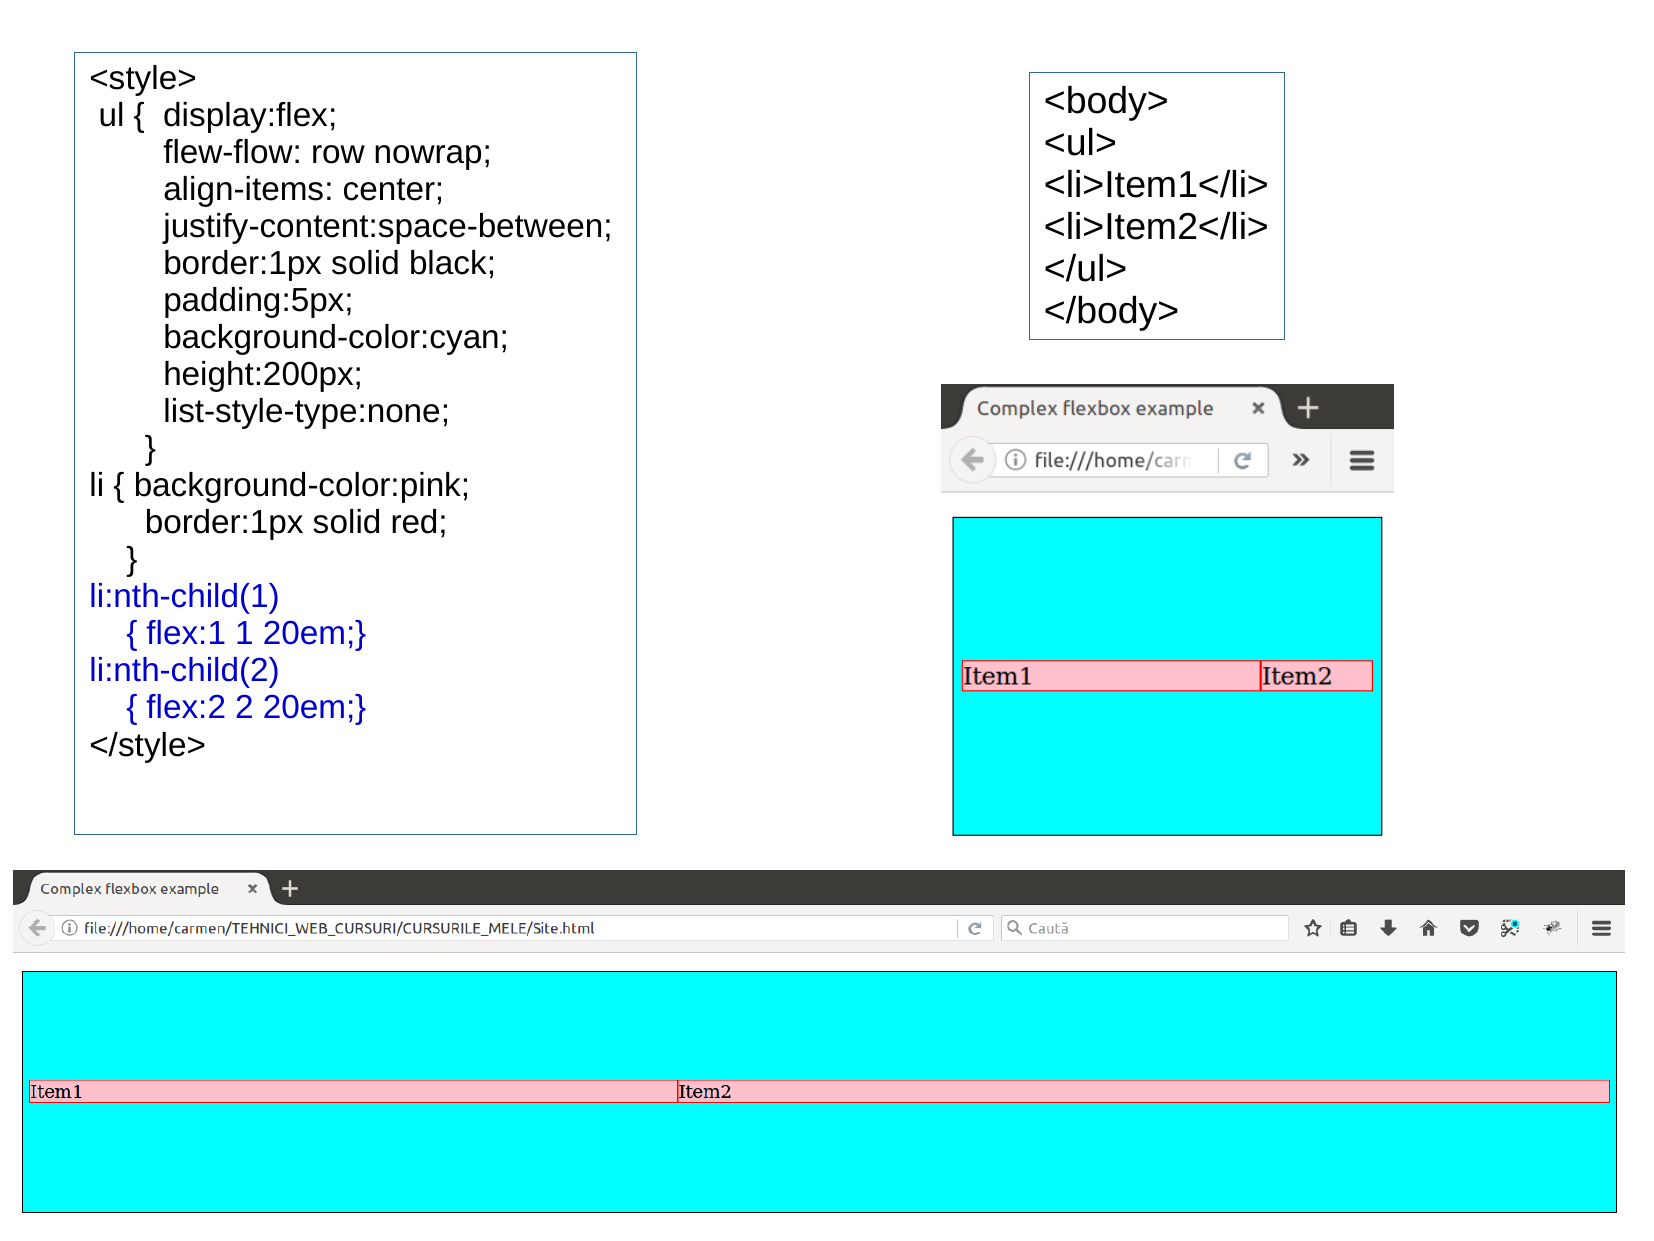

<style>
 ul { display:flex;
 flew-flow: row nowrap;
 align-items: center;
 justify-content:space-between;
 border:1px solid black;
 padding:5px;
 background-color:cyan;
 height:200px;
 list-style-type:none;
 }
li { background-color:pink;
 border:1px solid red;
 }
li:nth-child(1)
 { flex:1 1 20em;}
li:nth-child(2)
 { flex:2 2 20em;}
</style>
<body>
<ul>
<li>Item1</li>
<li>Item2</li>
</ul>
</body>